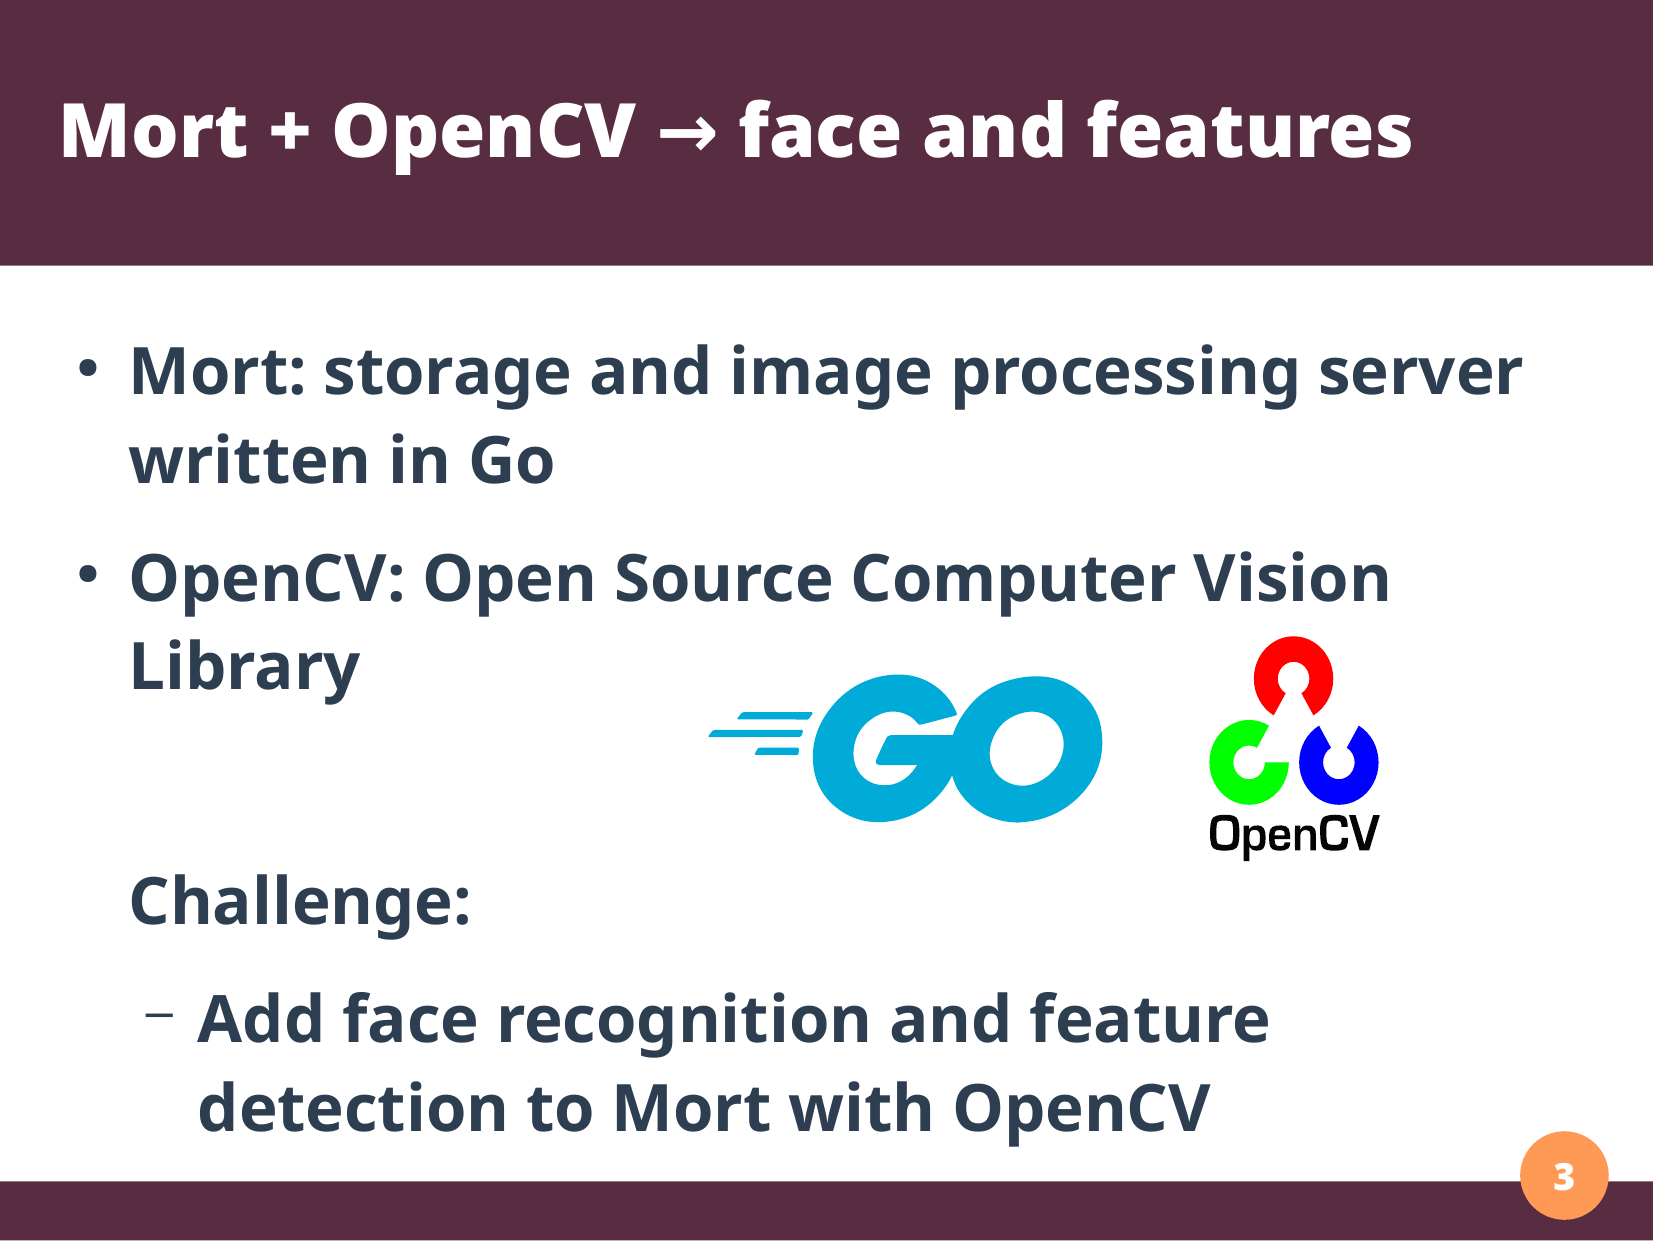

# Mort + OpenCV → face and features
Mort: storage and image processing server written in Go
OpenCV: Open Source Computer Vision Library
Challenge:
Add face recognition and feature detection to Mort with OpenCV
3